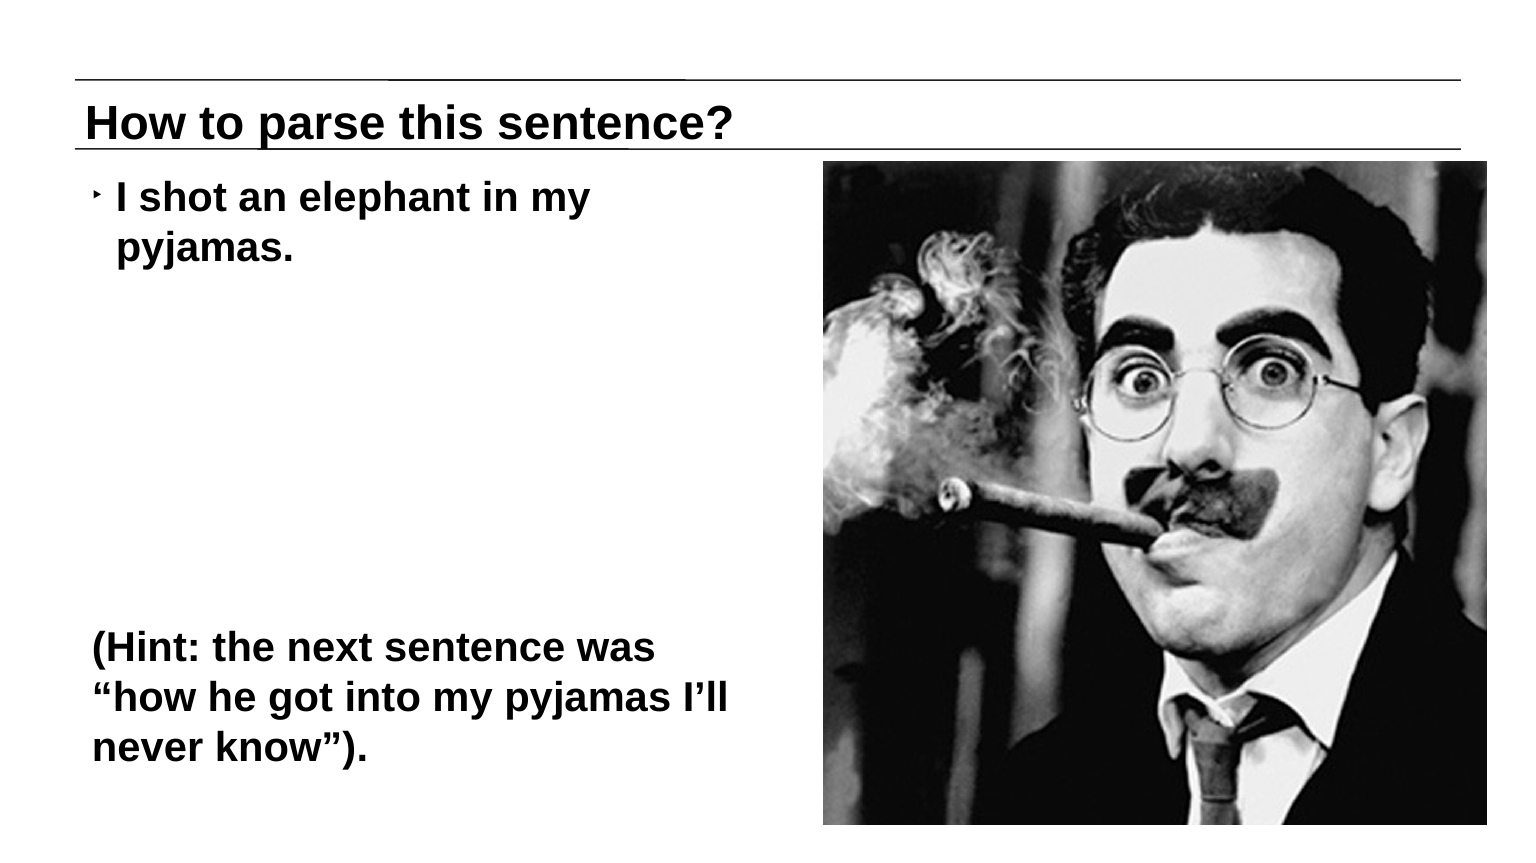

# How to parse this sentence?
I shot an elephant in my pyjamas.
(Hint: the next sentence was “how he got into my pyjamas I’ll never know”).